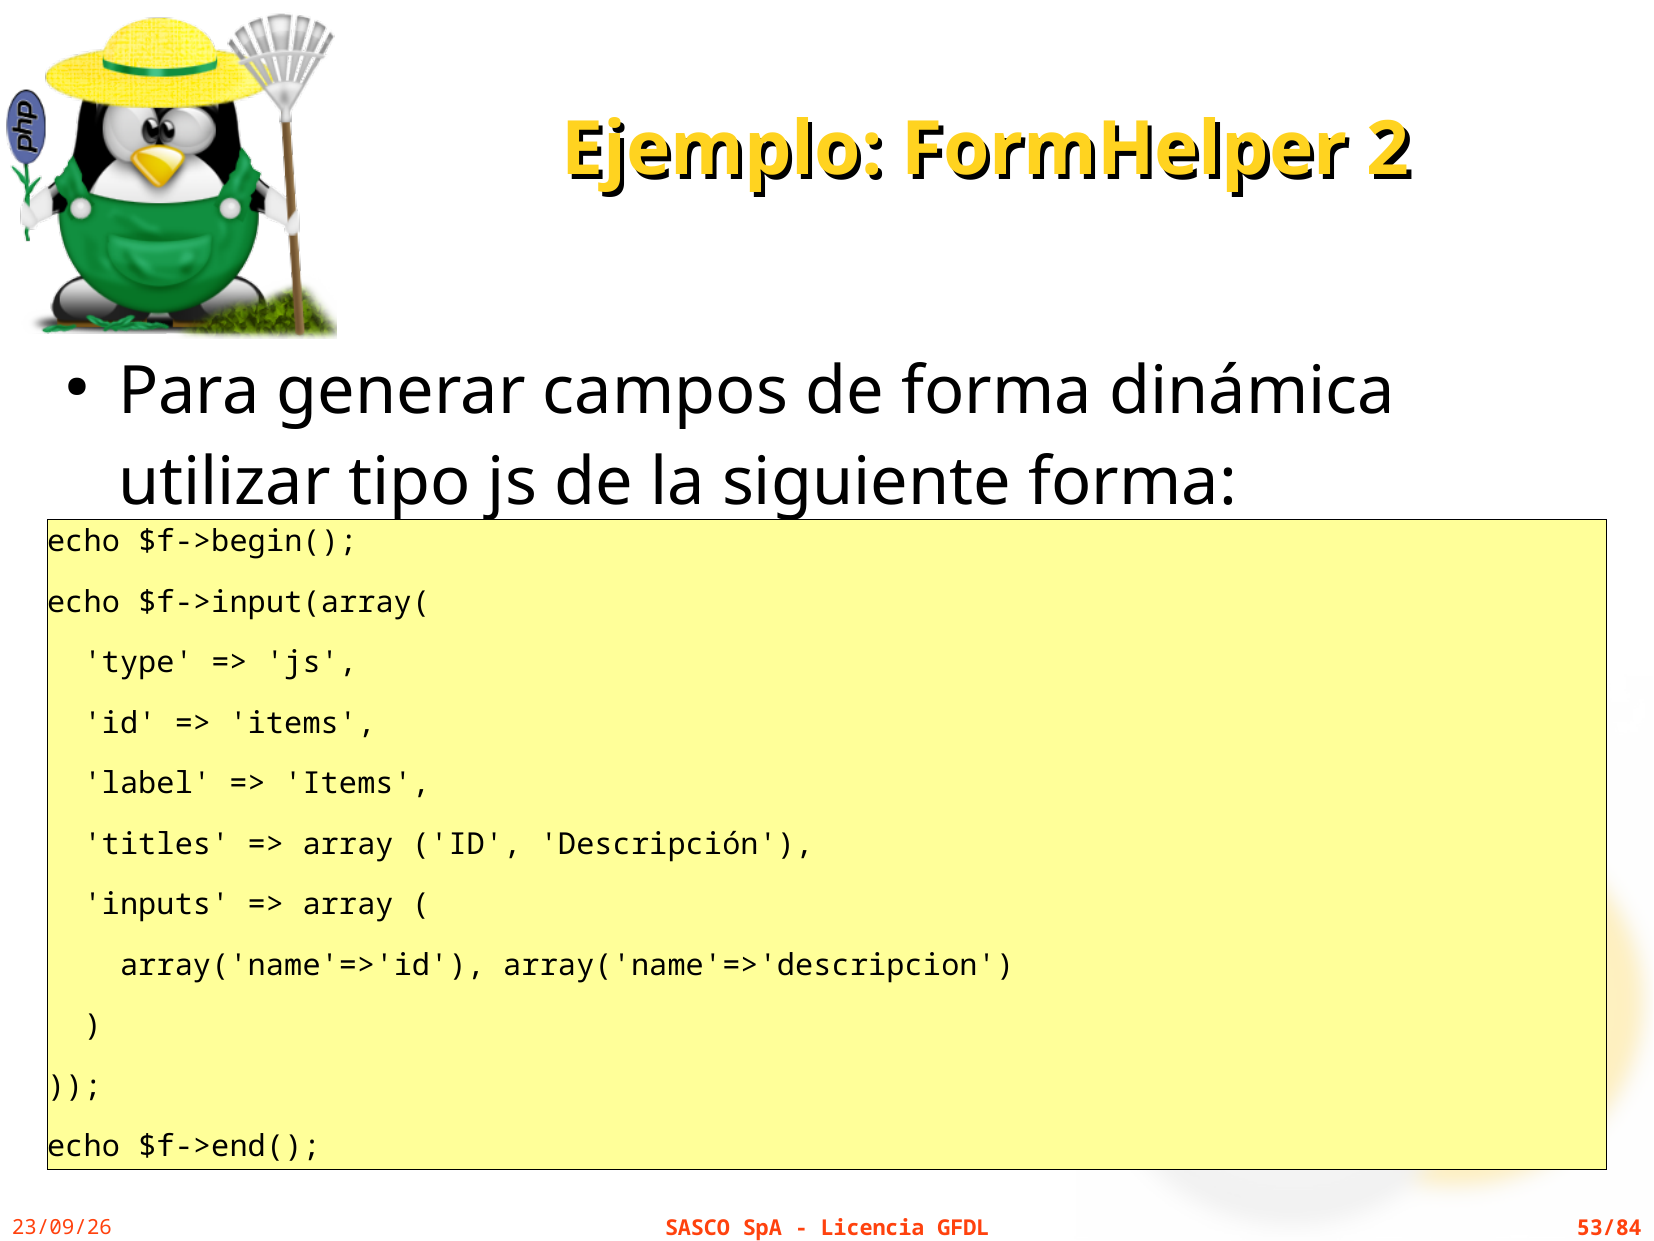

# Ejemplo: FormHelper 2
Para generar campos de forma dinámica utilizar tipo js de la siguiente forma:
echo $f->begin();
echo $f->input(array(
 'type' => 'js',
 'id' => 'items',
 'label' => 'Items',
 'titles' => array ('ID', 'Descripción'),
 'inputs' => array (
 array('name'=>'id'), array('name'=>'descripcion')
 )
));
echo $f->end();
SASCO SpA - Licencia GFDL
53